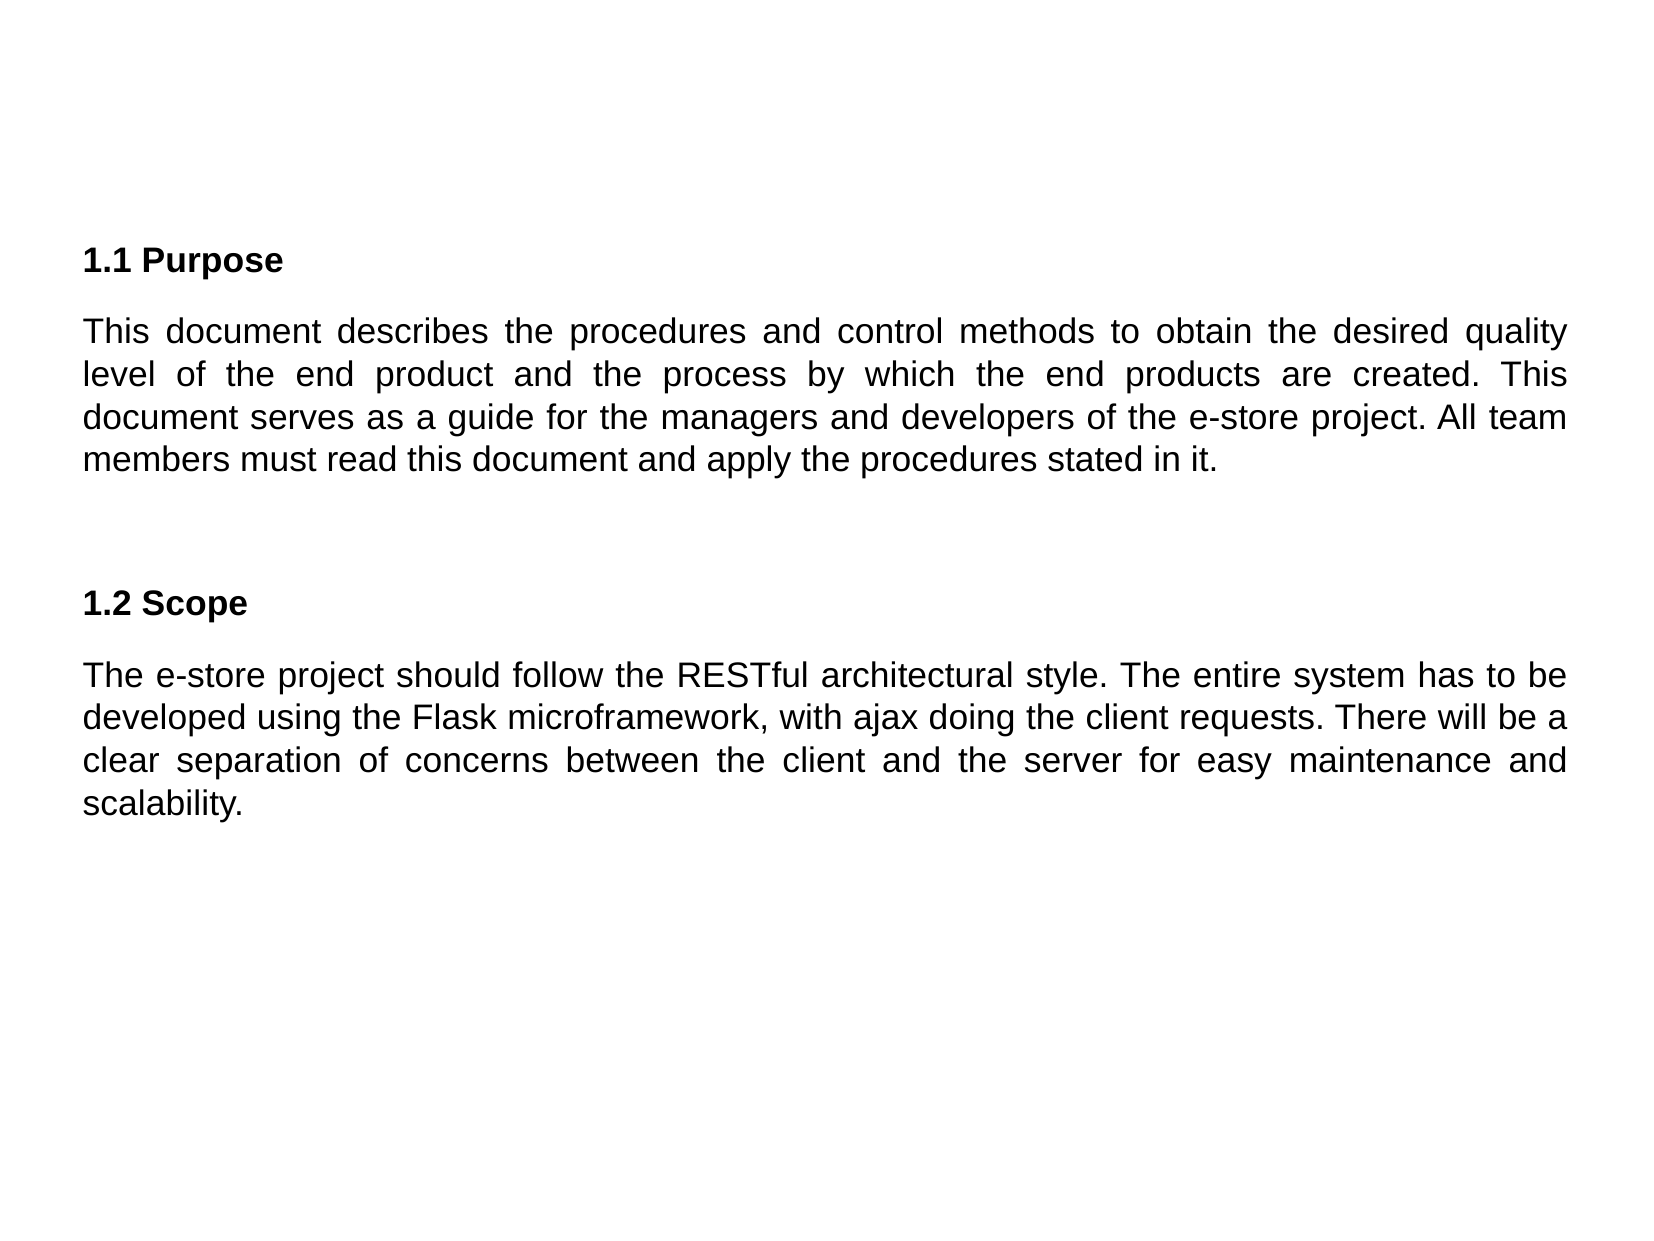

# 1.1 Purpose
This document describes the procedures and control methods to obtain the desired quality level of the end product and the process by which the end products are created. This document serves as a guide for the managers and developers of the e-store project. All team members must read this document and apply the procedures stated in it.
1.2 Scope
The e-store project should follow the RESTful architectural style. The entire system has to be developed using the Flask microframework, with ajax doing the client requests. There will be a clear separation of concerns between the client and the server for easy maintenance and scalability.